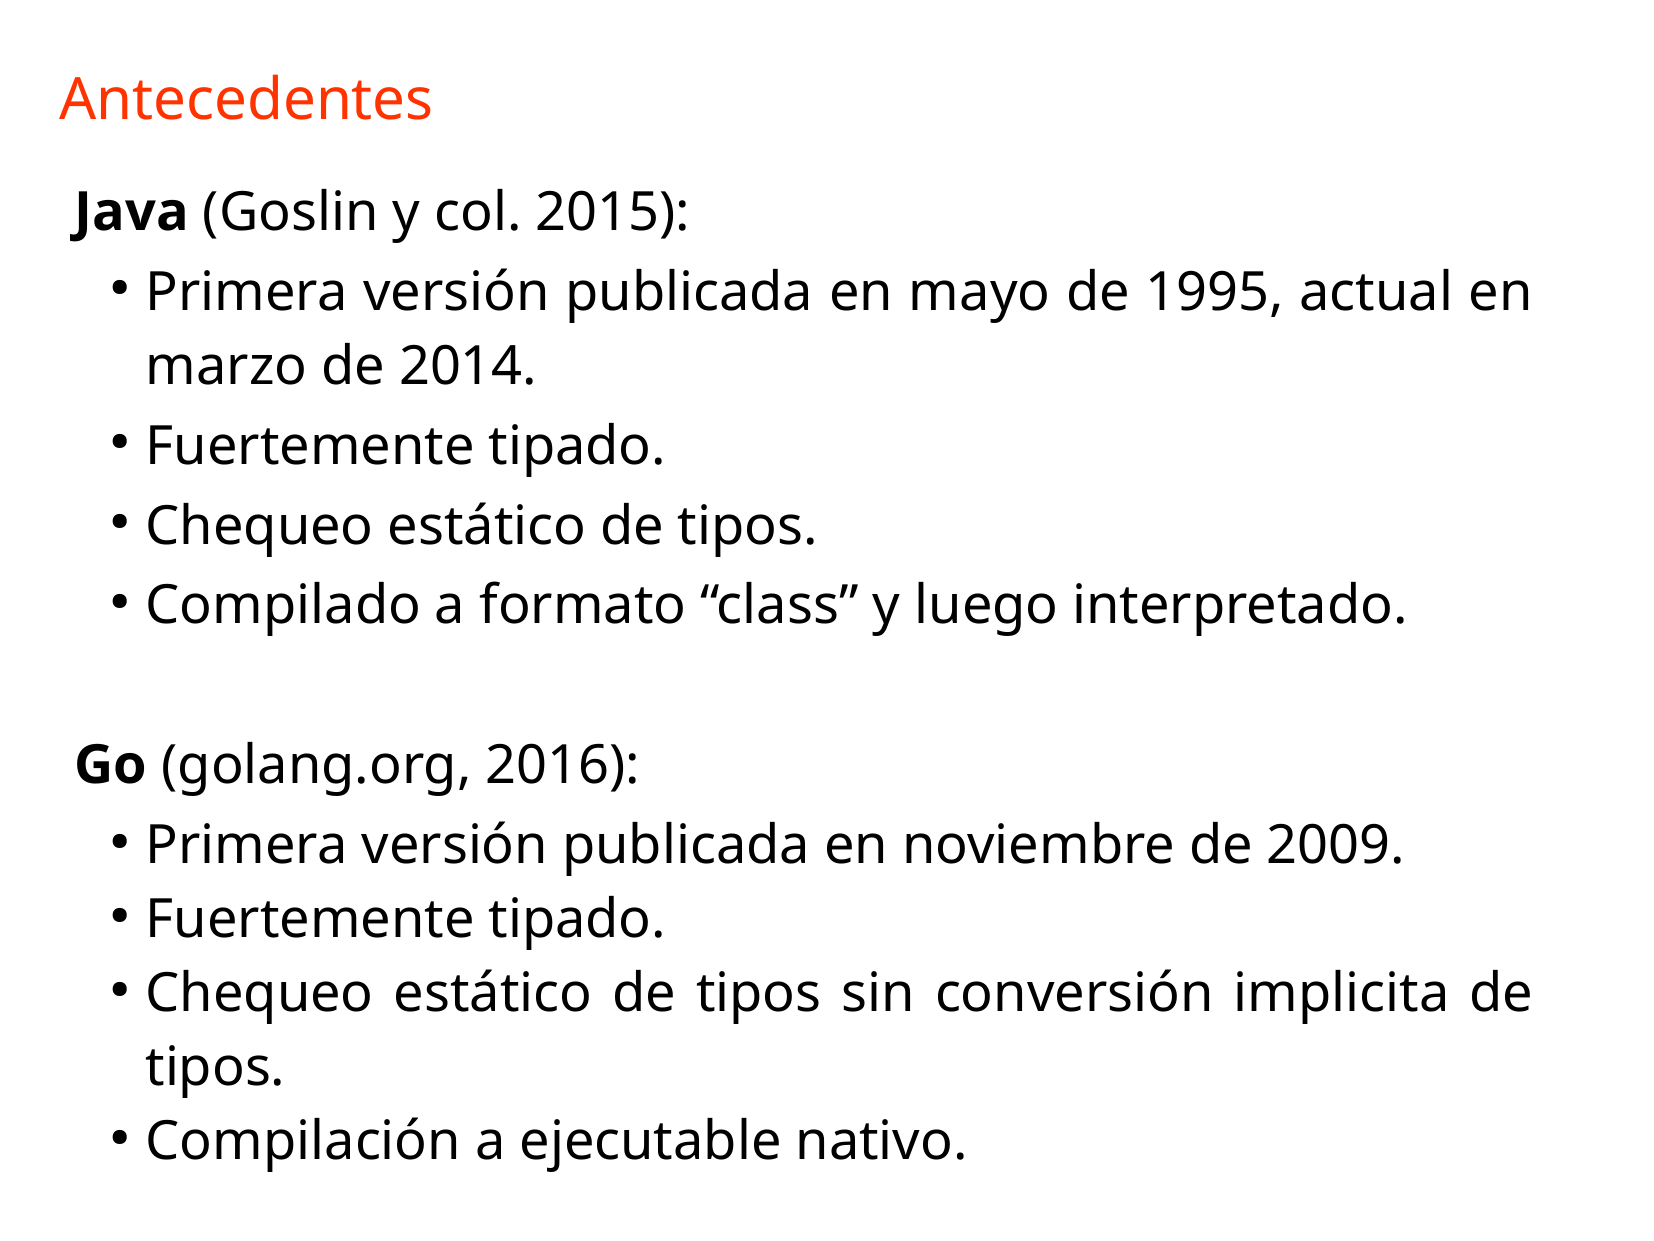

Antecedentes
Java (Goslin y col. 2015):
Primera versión publicada en mayo de 1995, actual en marzo de 2014.
Fuertemente tipado.
Chequeo estático de tipos.
Compilado a formato “class” y luego interpretado.
Go (golang.org, 2016):
Primera versión publicada en noviembre de 2009.
Fuertemente tipado.
Chequeo estático de tipos sin conversión implicita de tipos.
Compilación a ejecutable nativo.